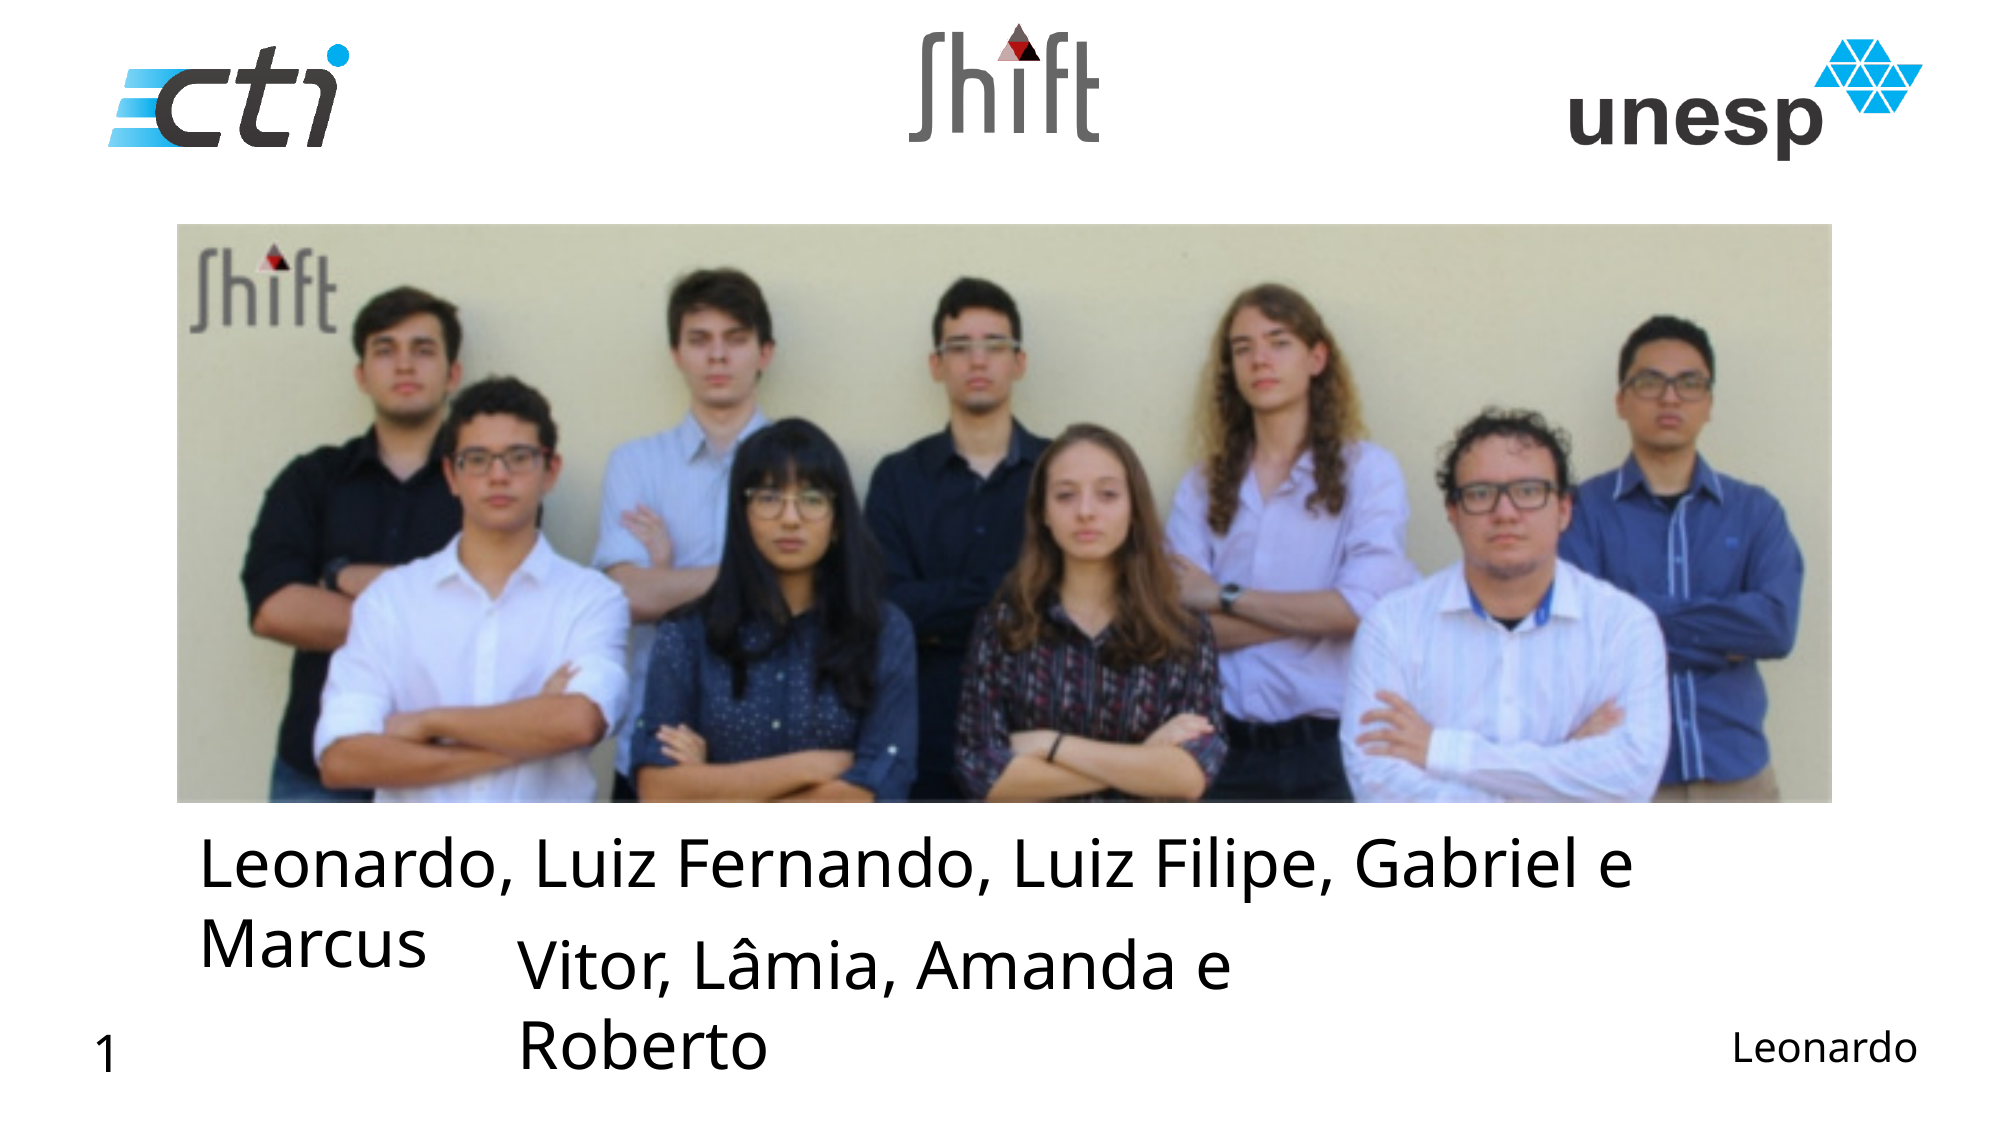

Leonardo, Luiz Fernando, Luiz Filipe, Gabriel e Marcus
Vitor, Lâmia, Amanda e Roberto
1
Leonardo